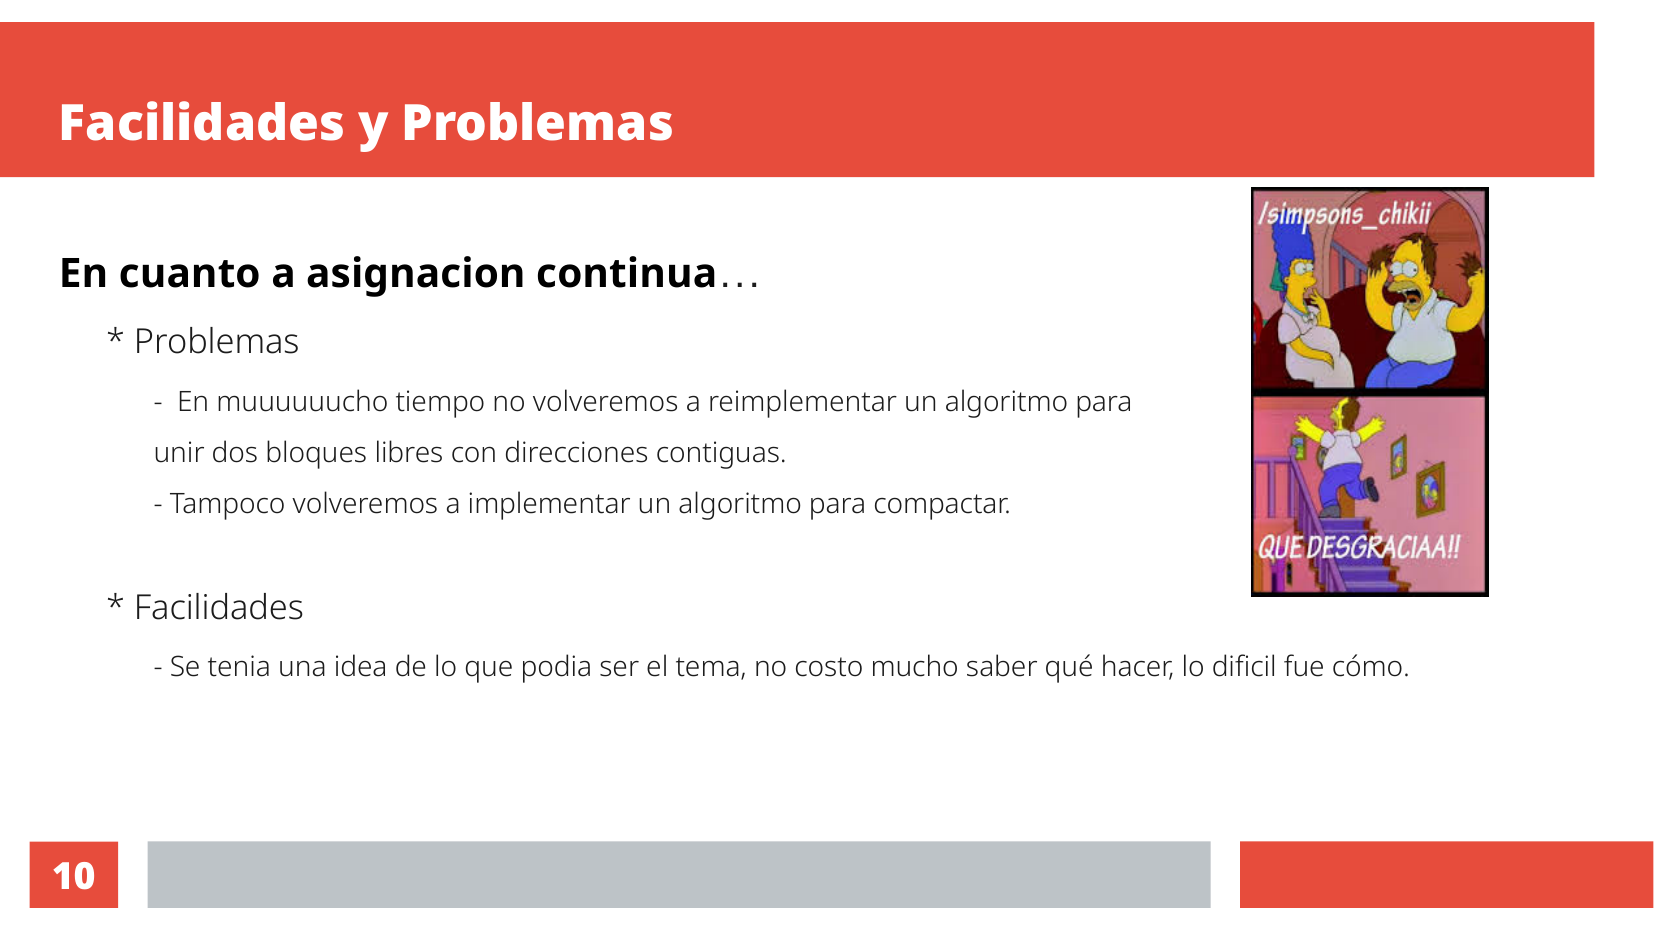

# Facilidades y Problemas
En cuanto a asignacion continua...
* Problemas
- En muuuuuucho tiempo no volveremos a reimplementar un algoritmo para
unir dos bloques libres con direcciones contiguas.
- Tampoco volveremos a implementar un algoritmo para compactar.
* Facilidades
- Se tenia una idea de lo que podia ser el tema, no costo mucho saber qué hacer, lo dificil fue cómo.
10